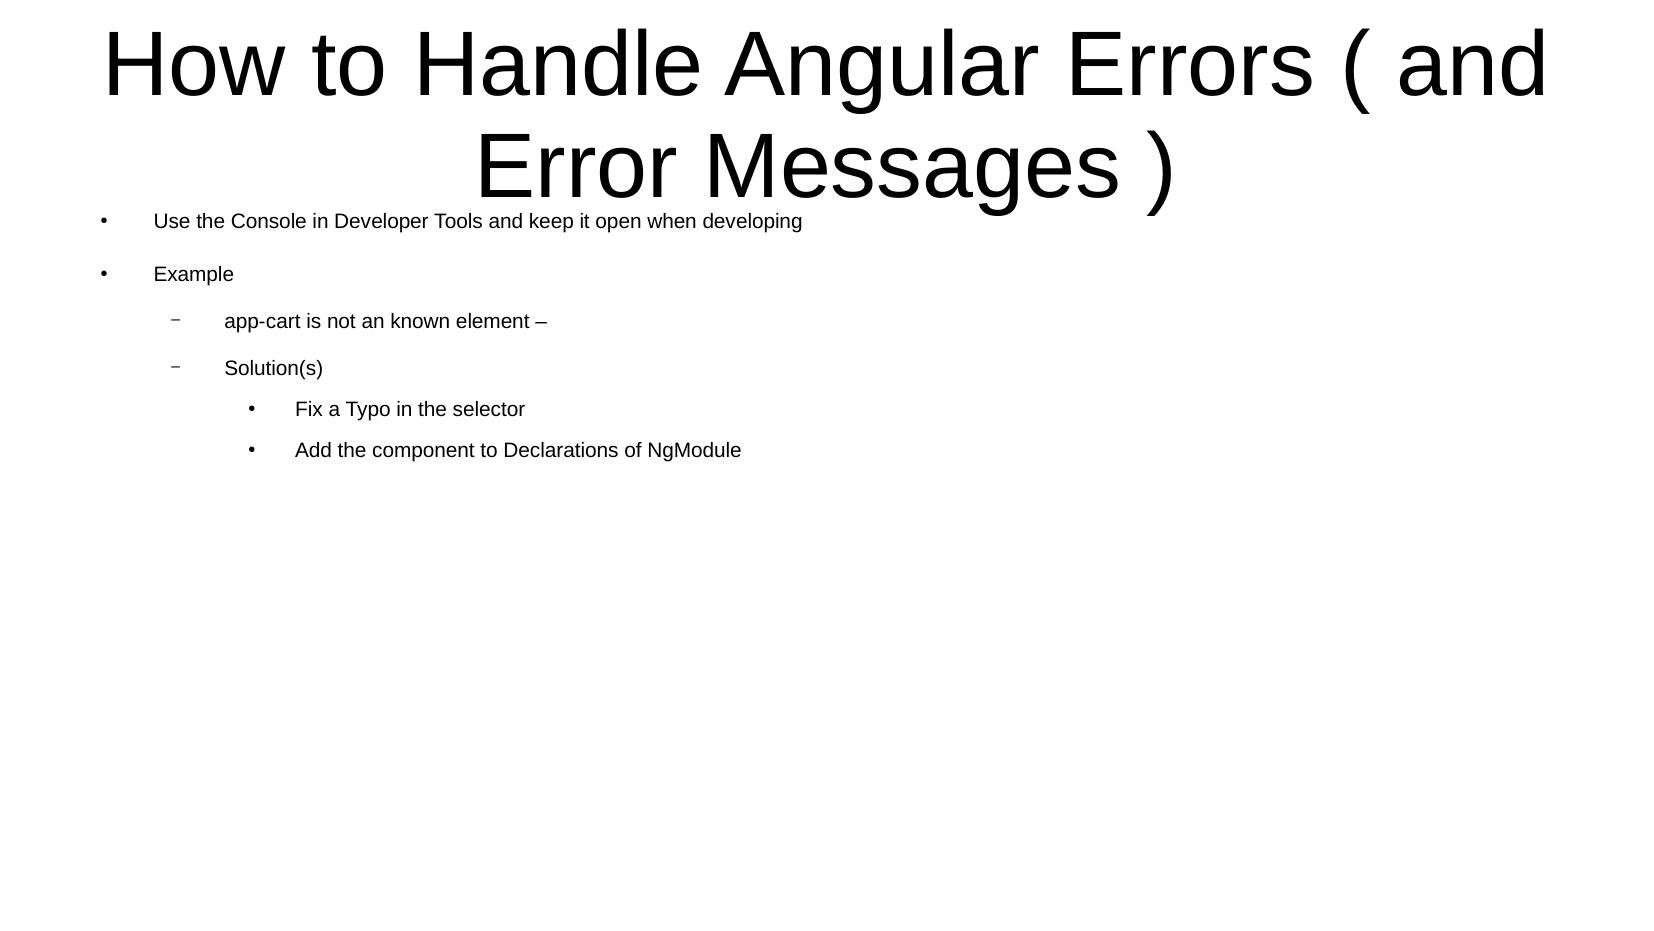

# How to Handle Angular Errors ( and Error Messages )
Use the Console in Developer Tools and keep it open when developing
Example
app-cart is not an known element –
Solution(s)
Fix a Typo in the selector
Add the component to Declarations of NgModule